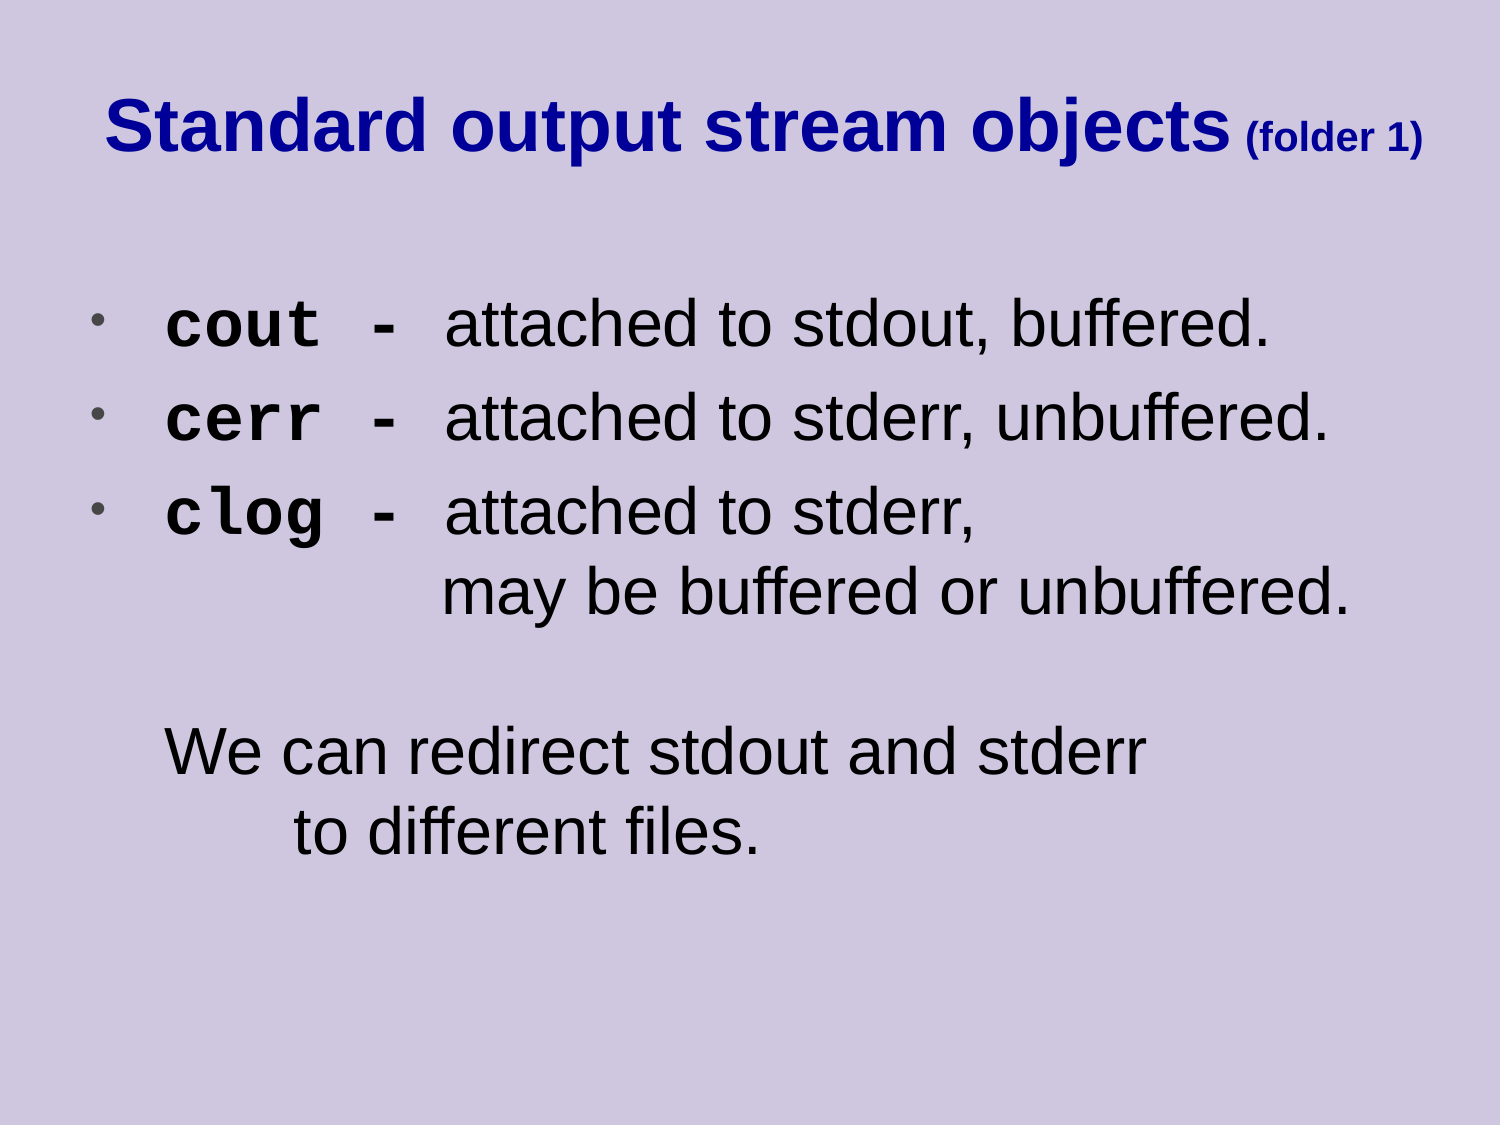

Standard output stream objects (folder 1)
cout - attached to stdout, buffered.
cerr - attached to stderr, unbuffered.
clog - attached to stderr,
 may be buffered or unbuffered.
We can redirect stdout and stderr
 to different files.